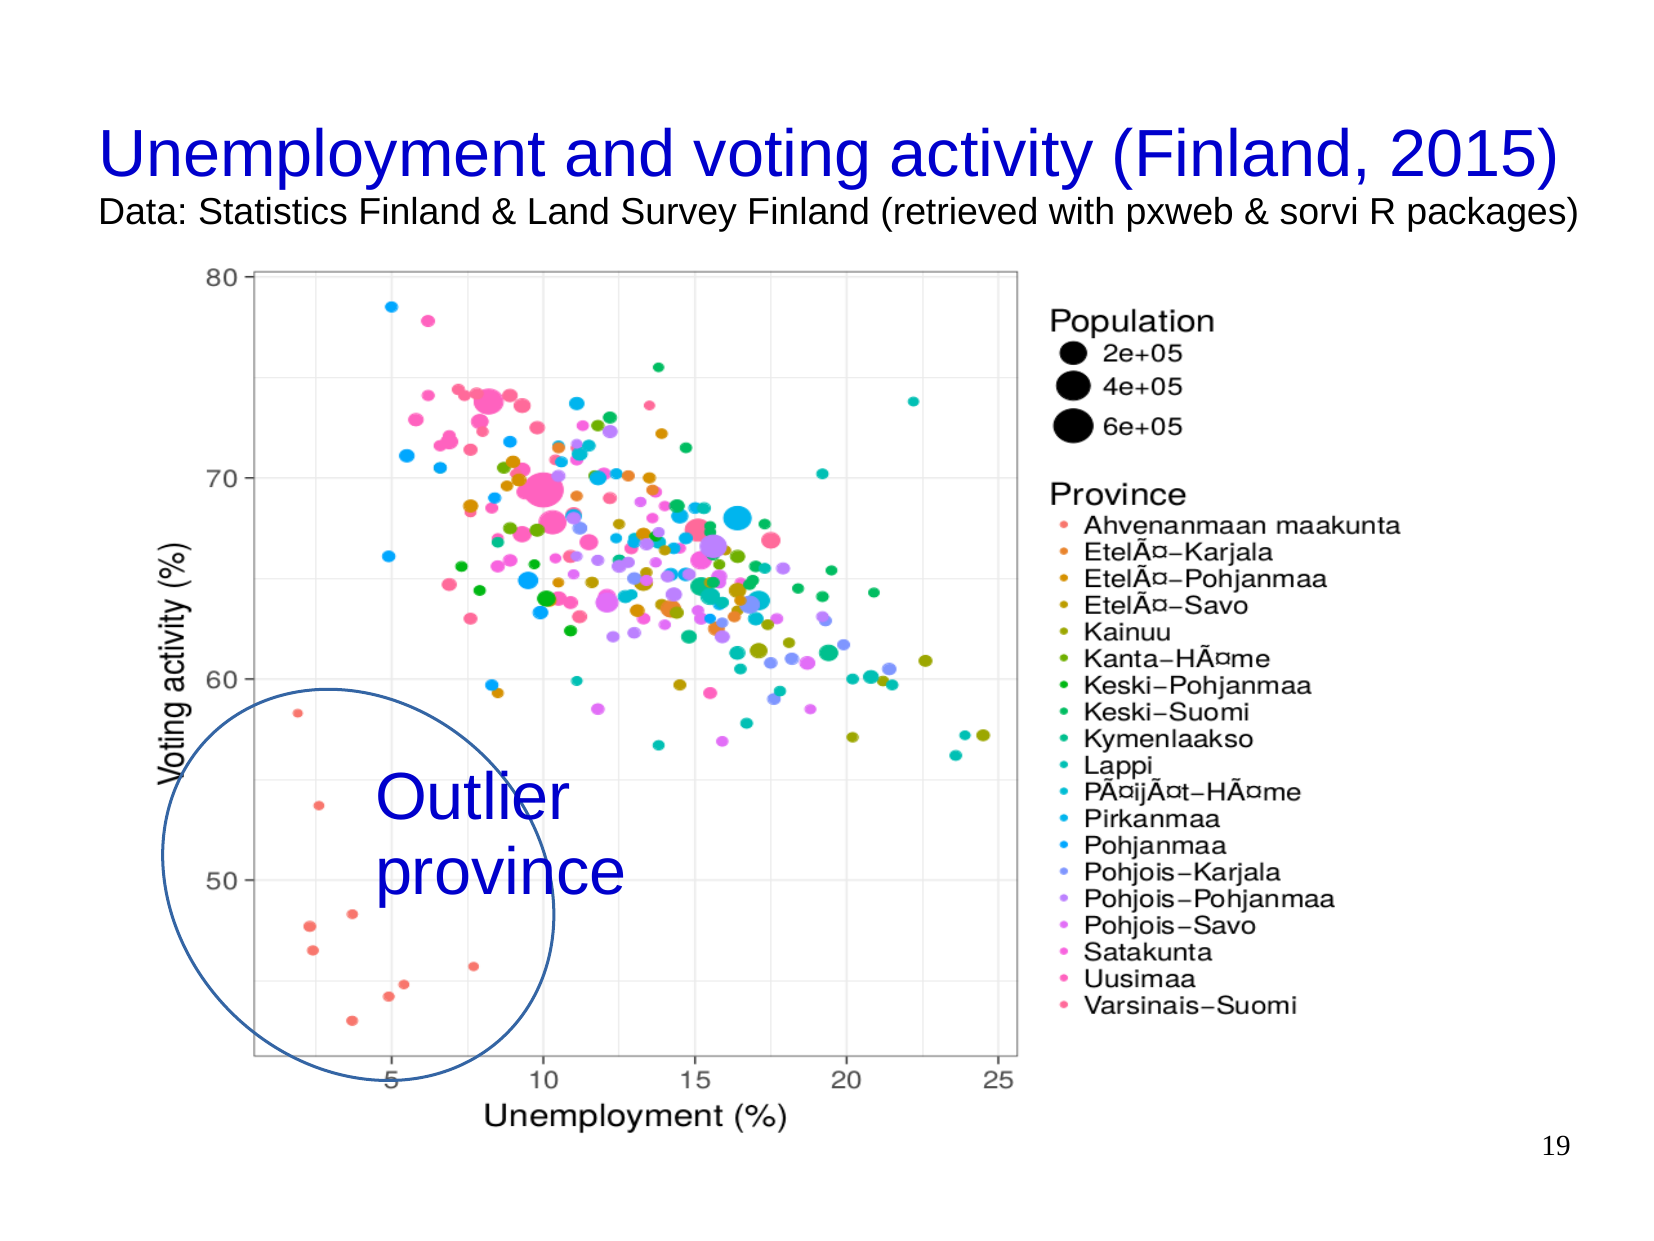

# Unemployment and voting activity (Finland, 2015) Data: Statistics Finland & Land Survey Finland (retrieved with pxweb & sorvi R packages)
Outlier province
19